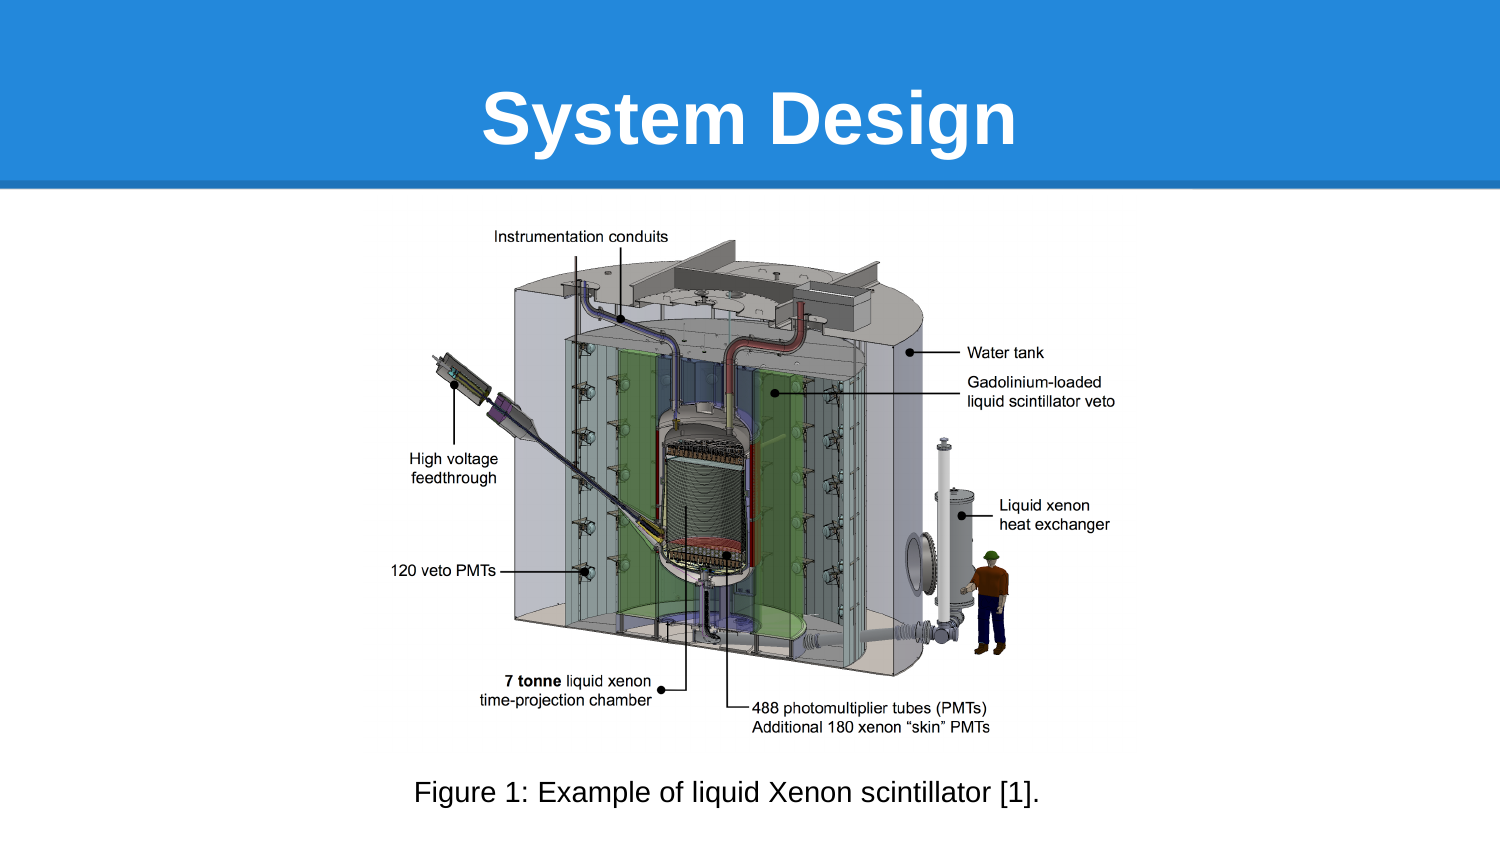

# System Design
Figure 1: Example of liquid Xenon scintillator [1].